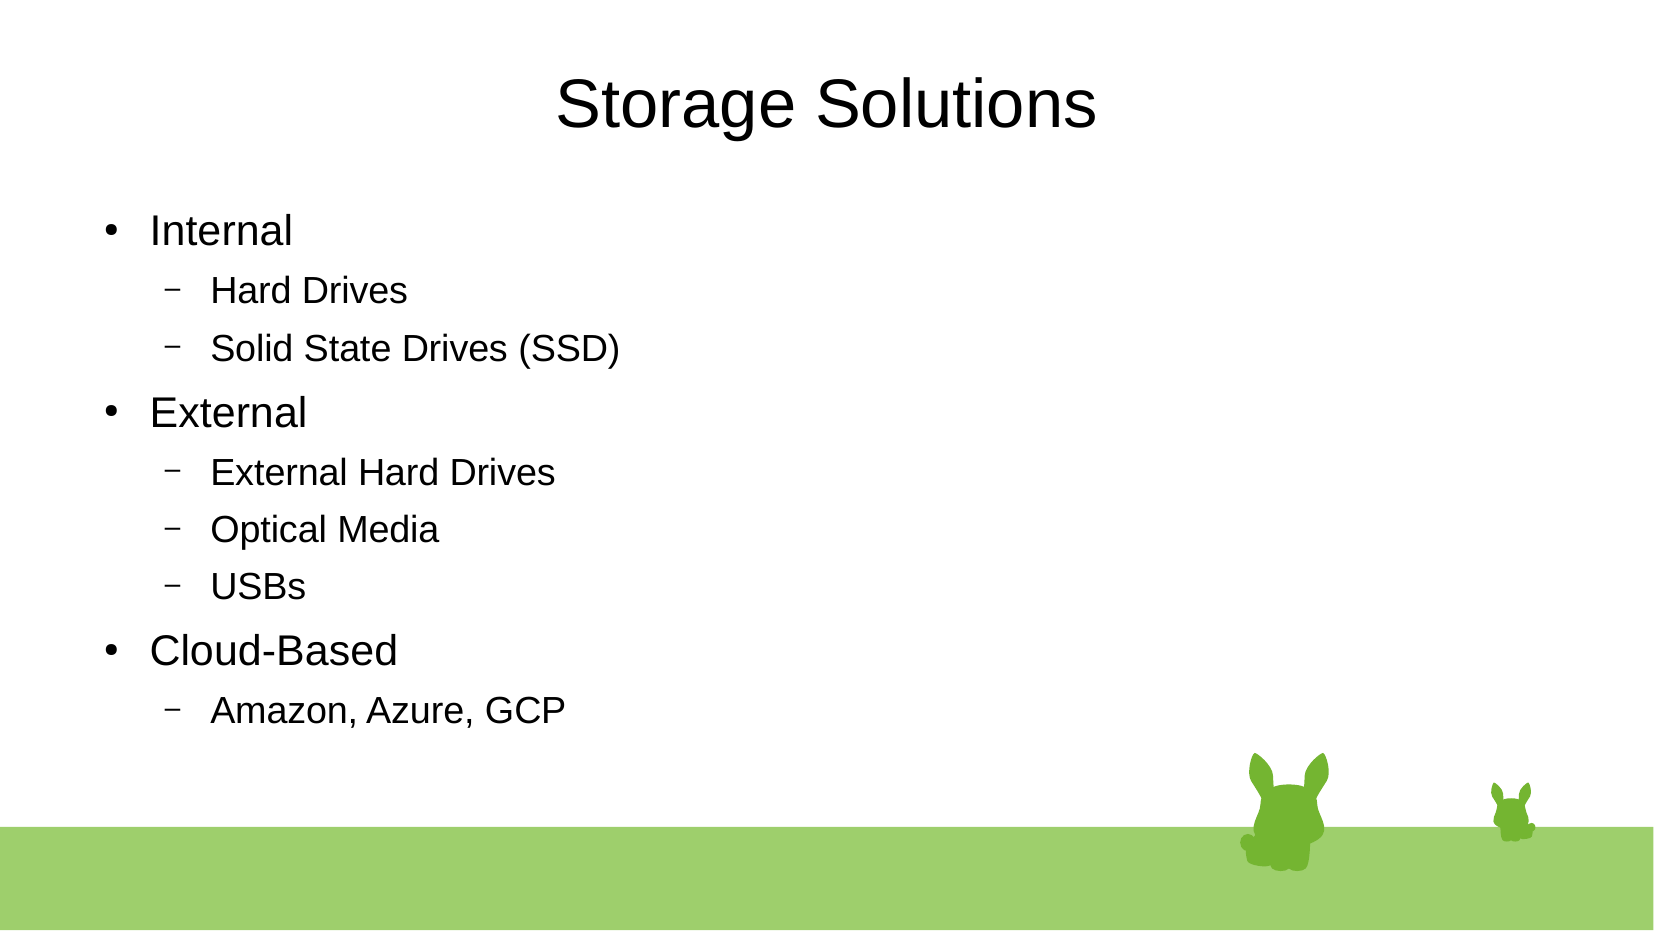

# Storage Solutions
Internal
Hard Drives
Solid State Drives (SSD)
External
External Hard Drives
Optical Media
USBs
Cloud-Based
Amazon, Azure, GCP